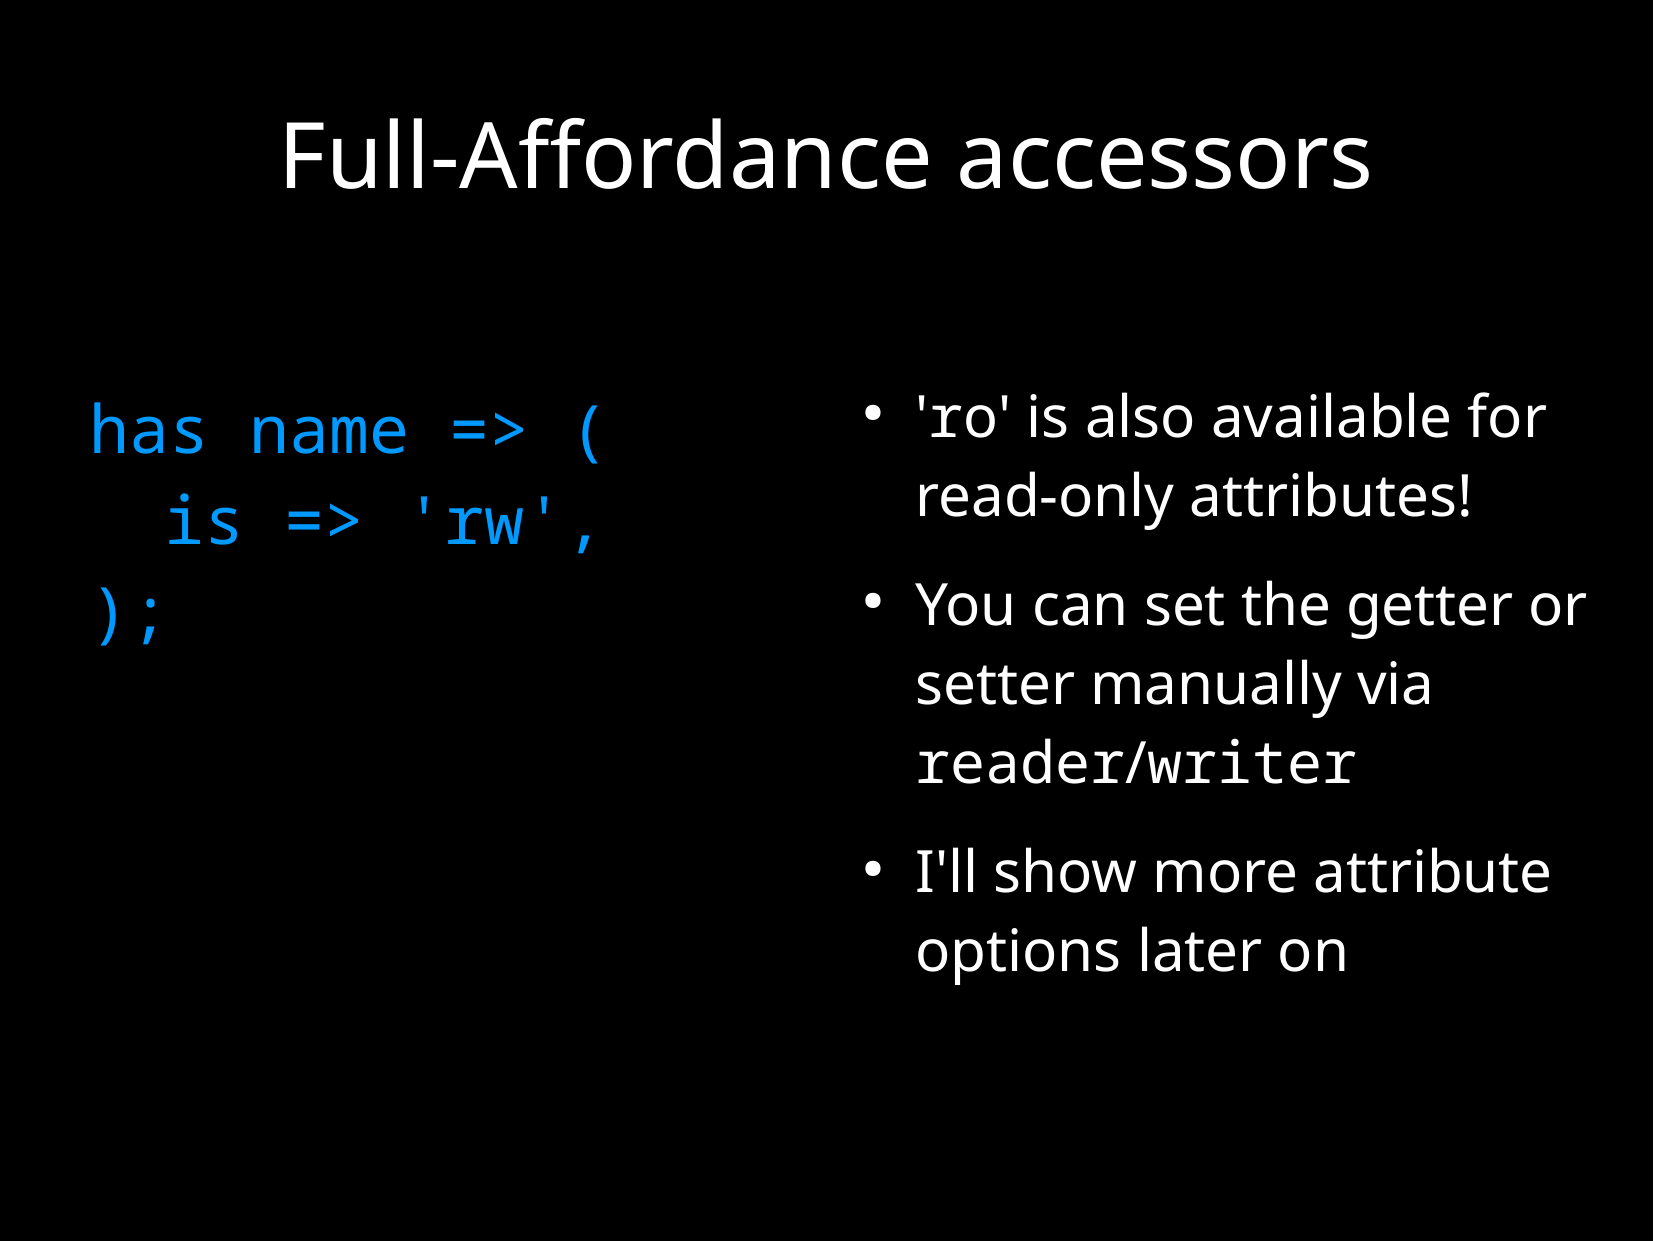

# Full-Affordance accessors
has name => (
	is => 'rw',
);
'ro' is also available for read-only attributes!
You can set the getter or setter manually via reader/writer
I'll show more attribute options later on